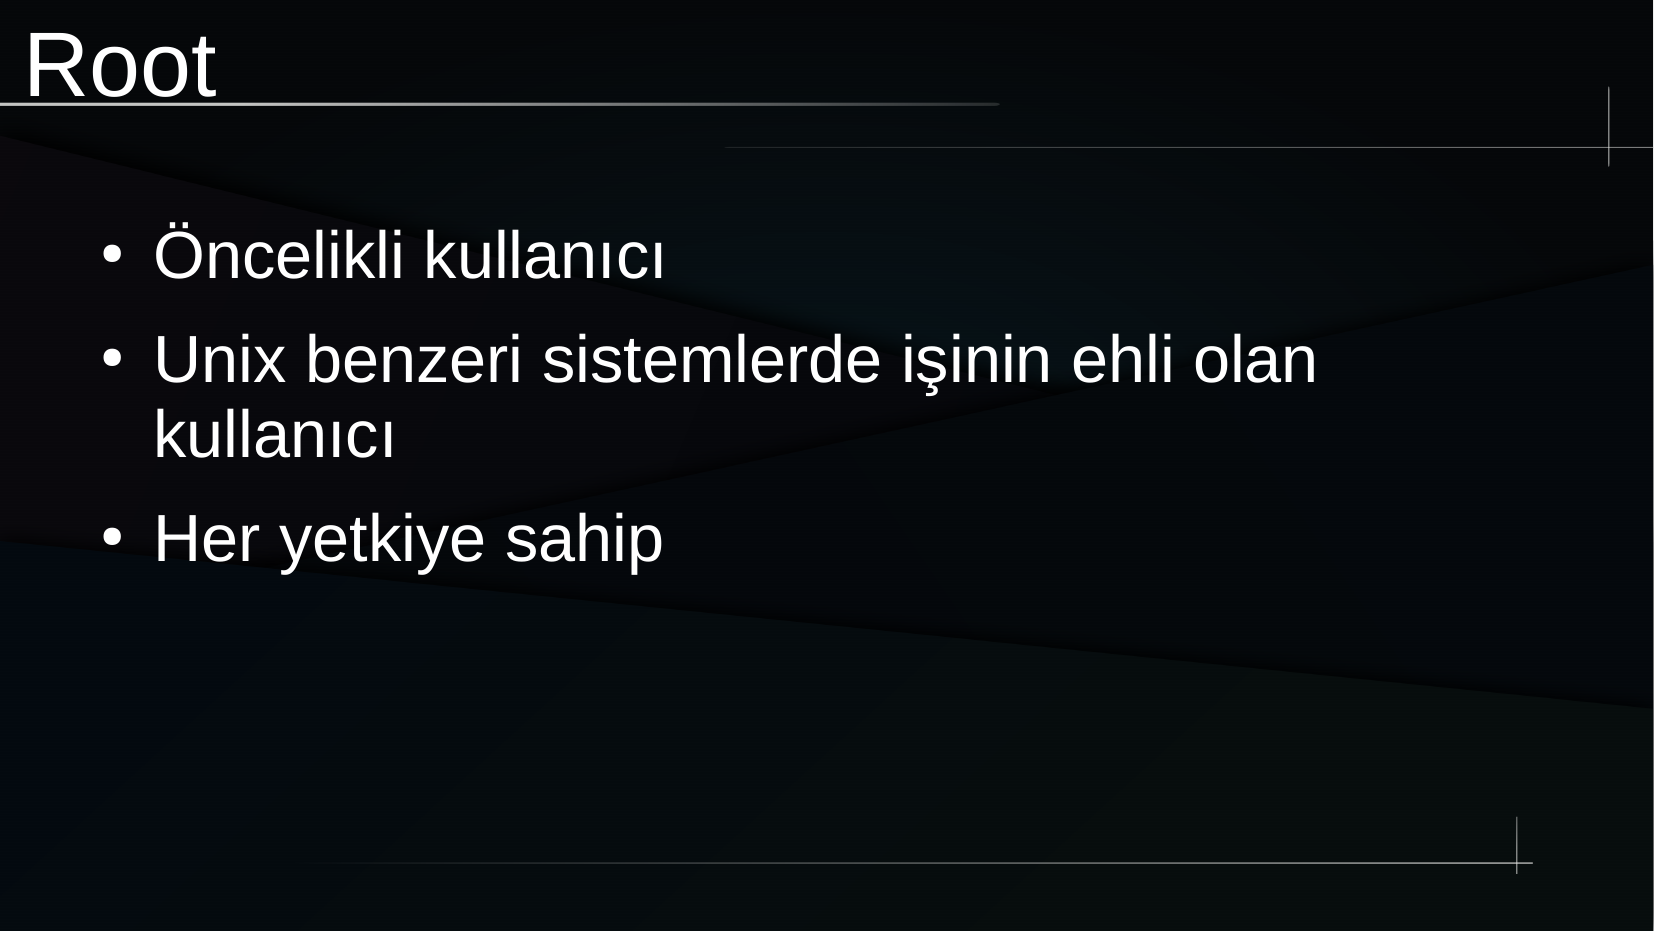

# Root
Öncelikli kullanıcı
Unix benzeri sistemlerde işinin ehli olan kullanıcı
Her yetkiye sahip